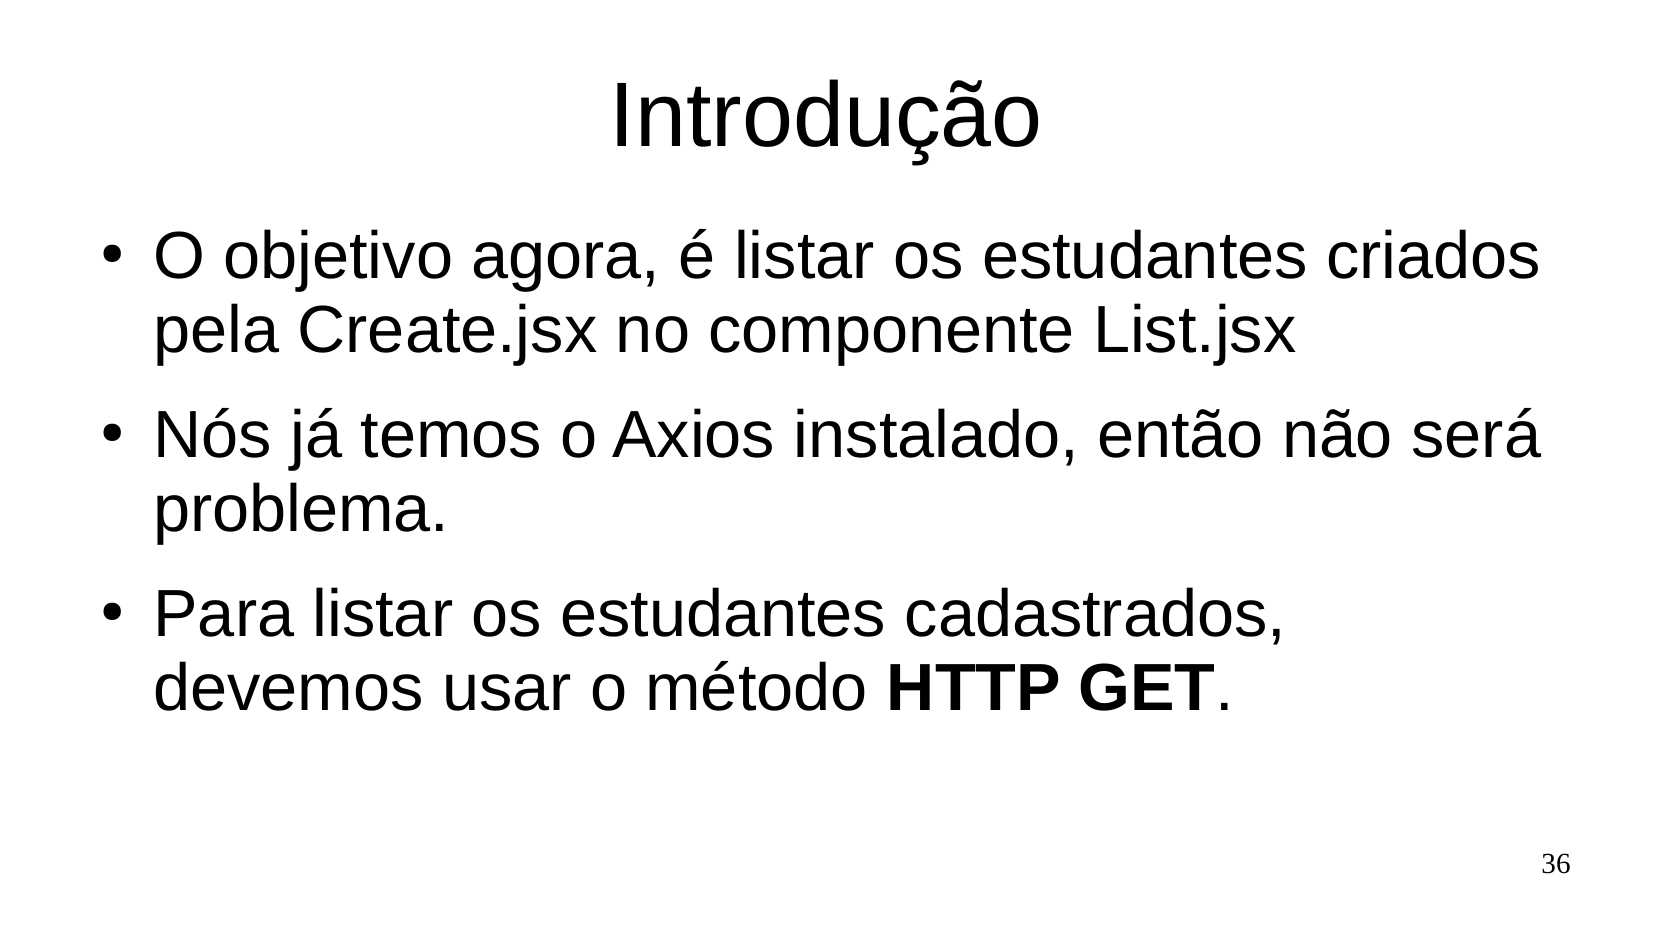

# Introdução
O objetivo agora, é listar os estudantes criados pela Create.jsx no componente List.jsx
Nós já temos o Axios instalado, então não será problema.
Para listar os estudantes cadastrados, devemos usar o método HTTP GET.
36